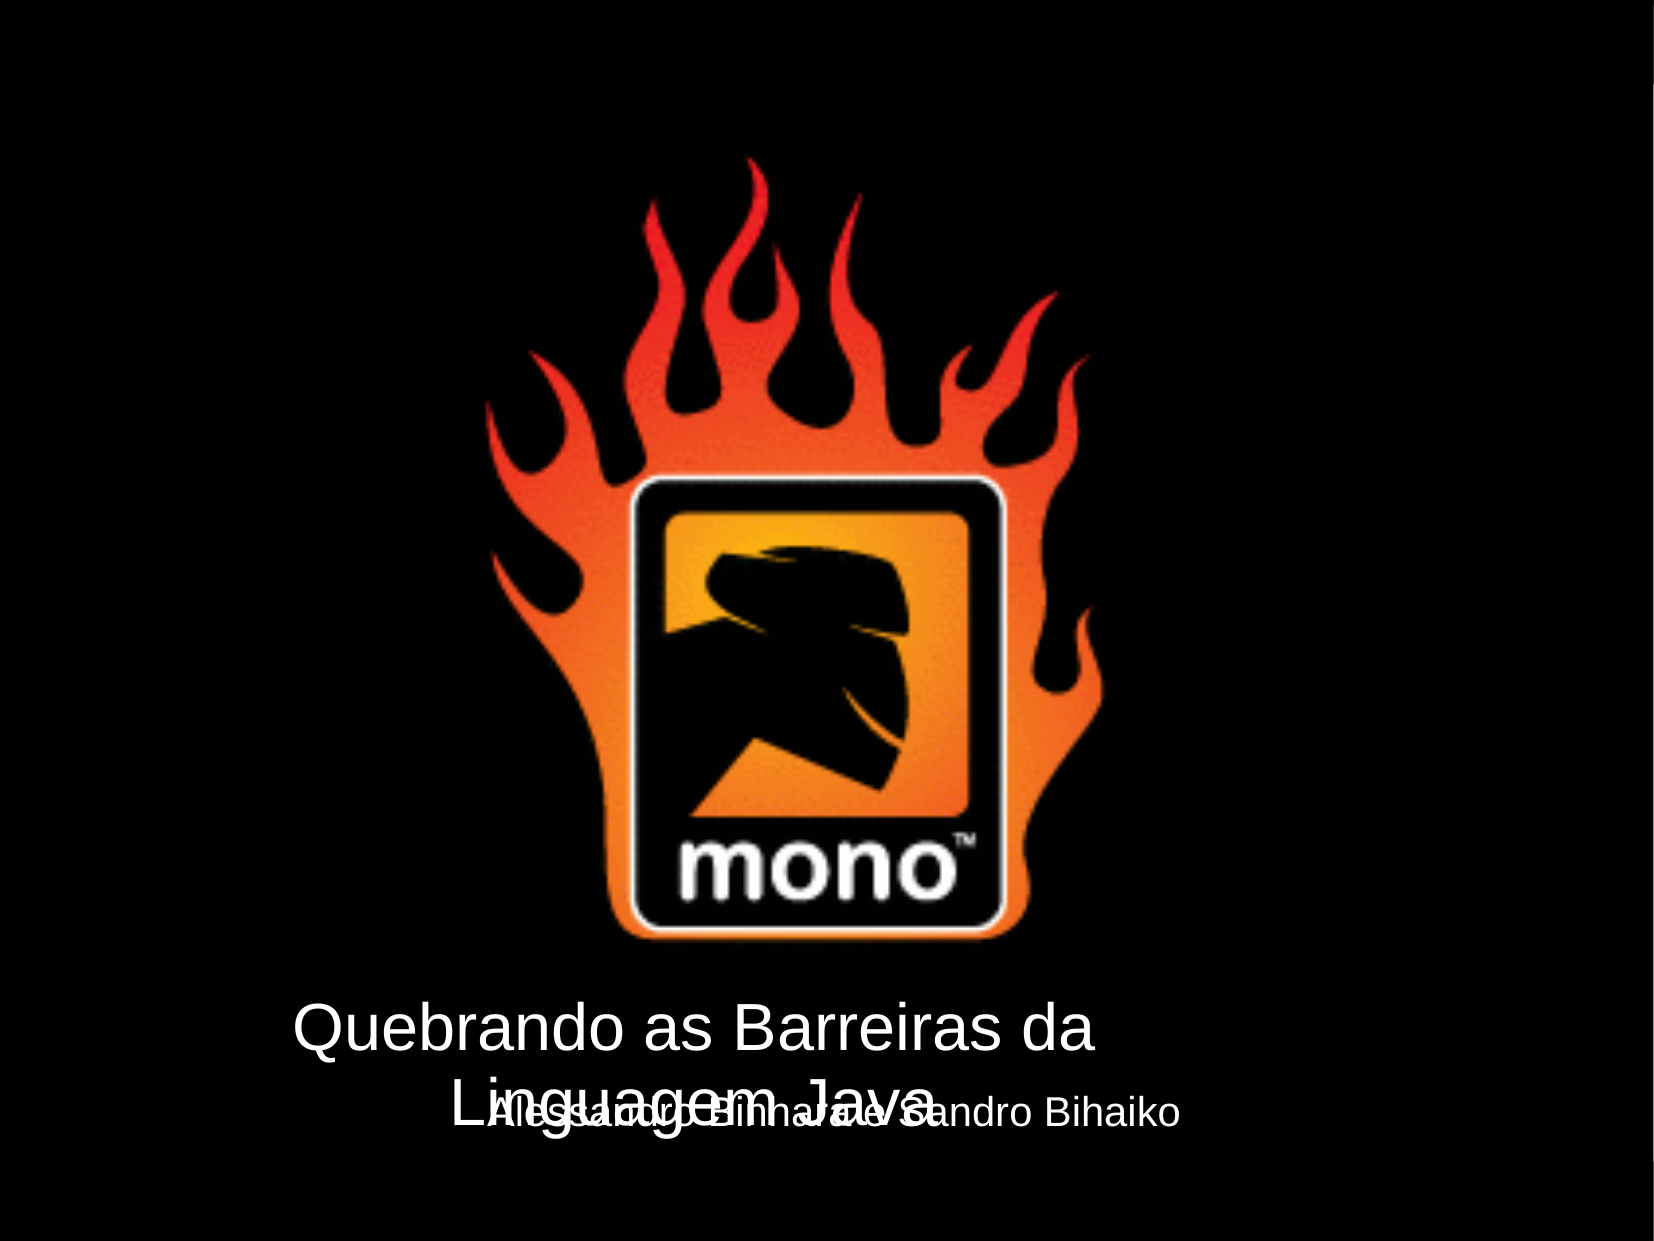

Quebrando as Barreiras da Linguagem Java
Alessandro Binhara e Sandro Bihaiko